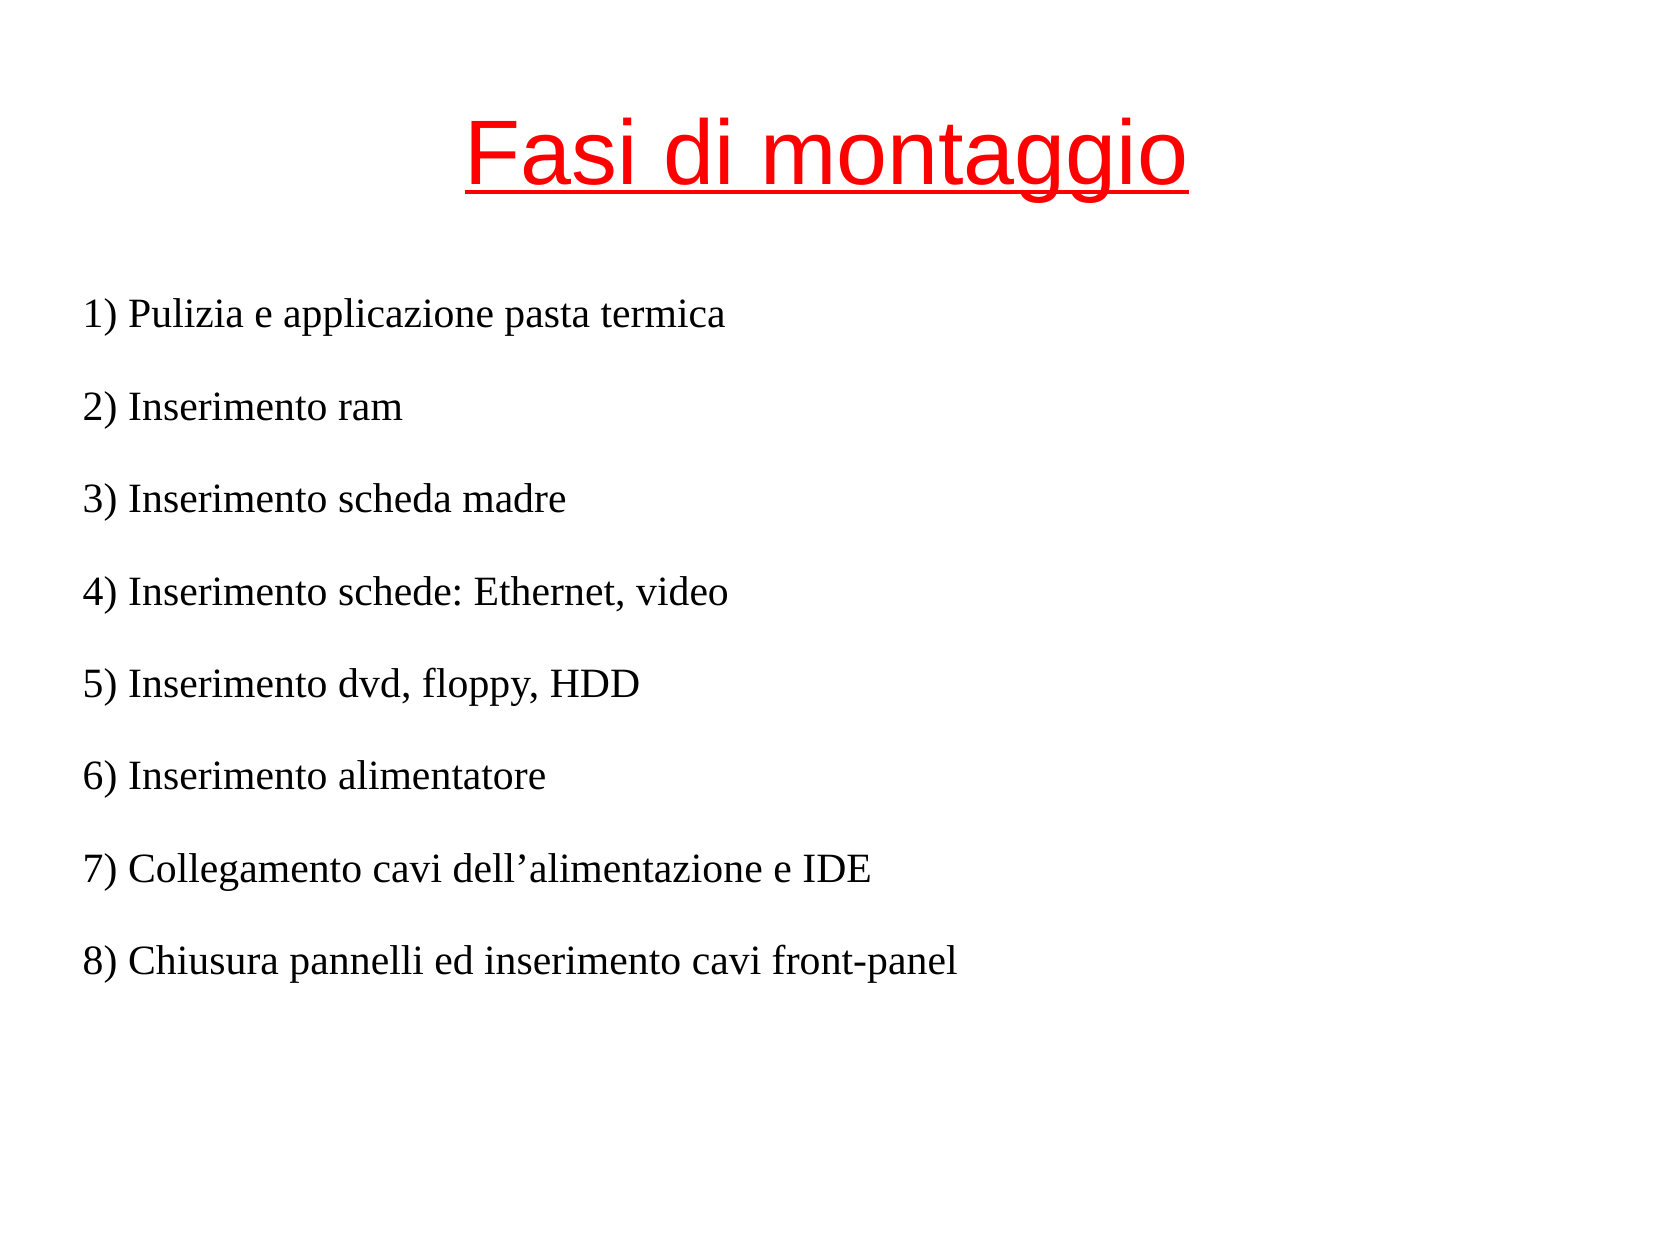

# Fasi di montaggio
1) Pulizia e applicazione pasta termica
2) Inserimento ram
3) Inserimento scheda madre
4) Inserimento schede: Ethernet, video
5) Inserimento dvd, floppy, HDD
6) Inserimento alimentatore
7) Collegamento cavi dell’alimentazione e IDE
8) Chiusura pannelli ed inserimento cavi front-panel